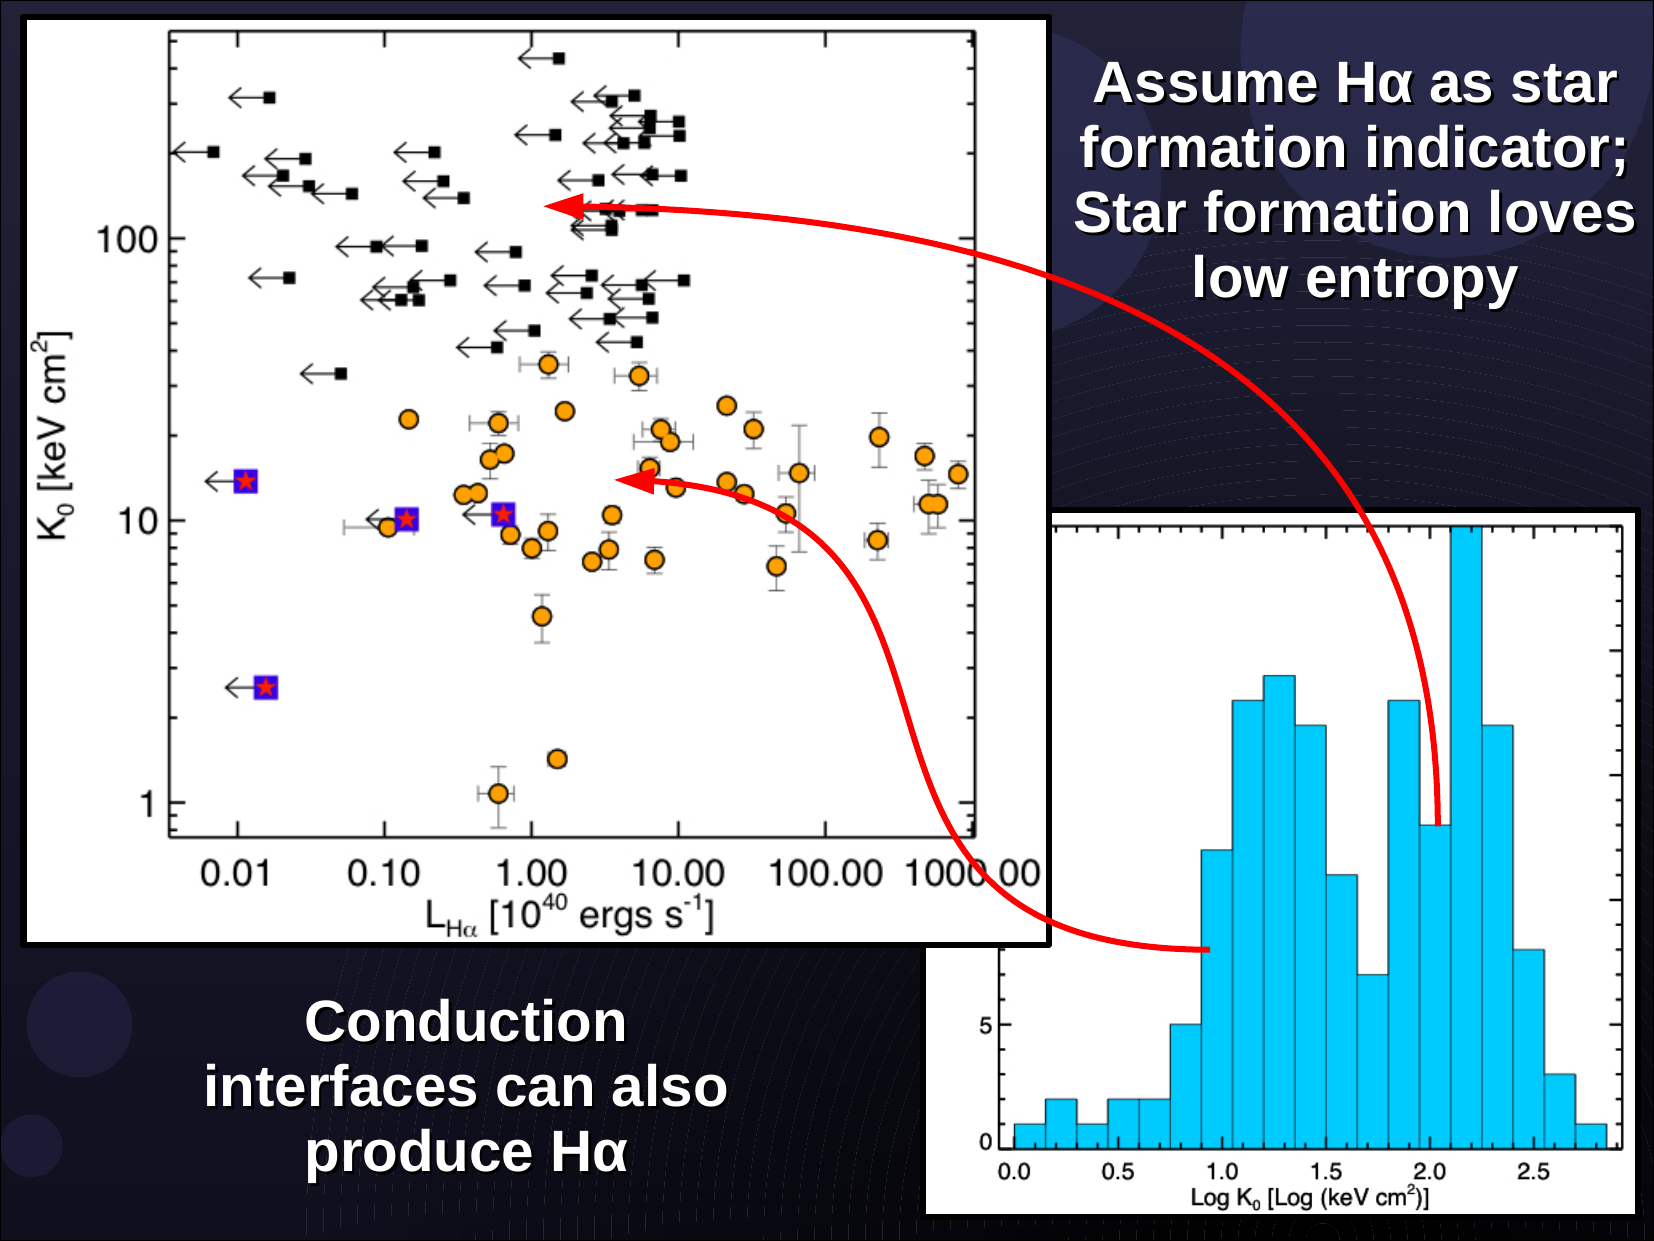

Assume Hα as star formation indicator; Star formation loves low entropy
Conduction interfaces can also produce Hα